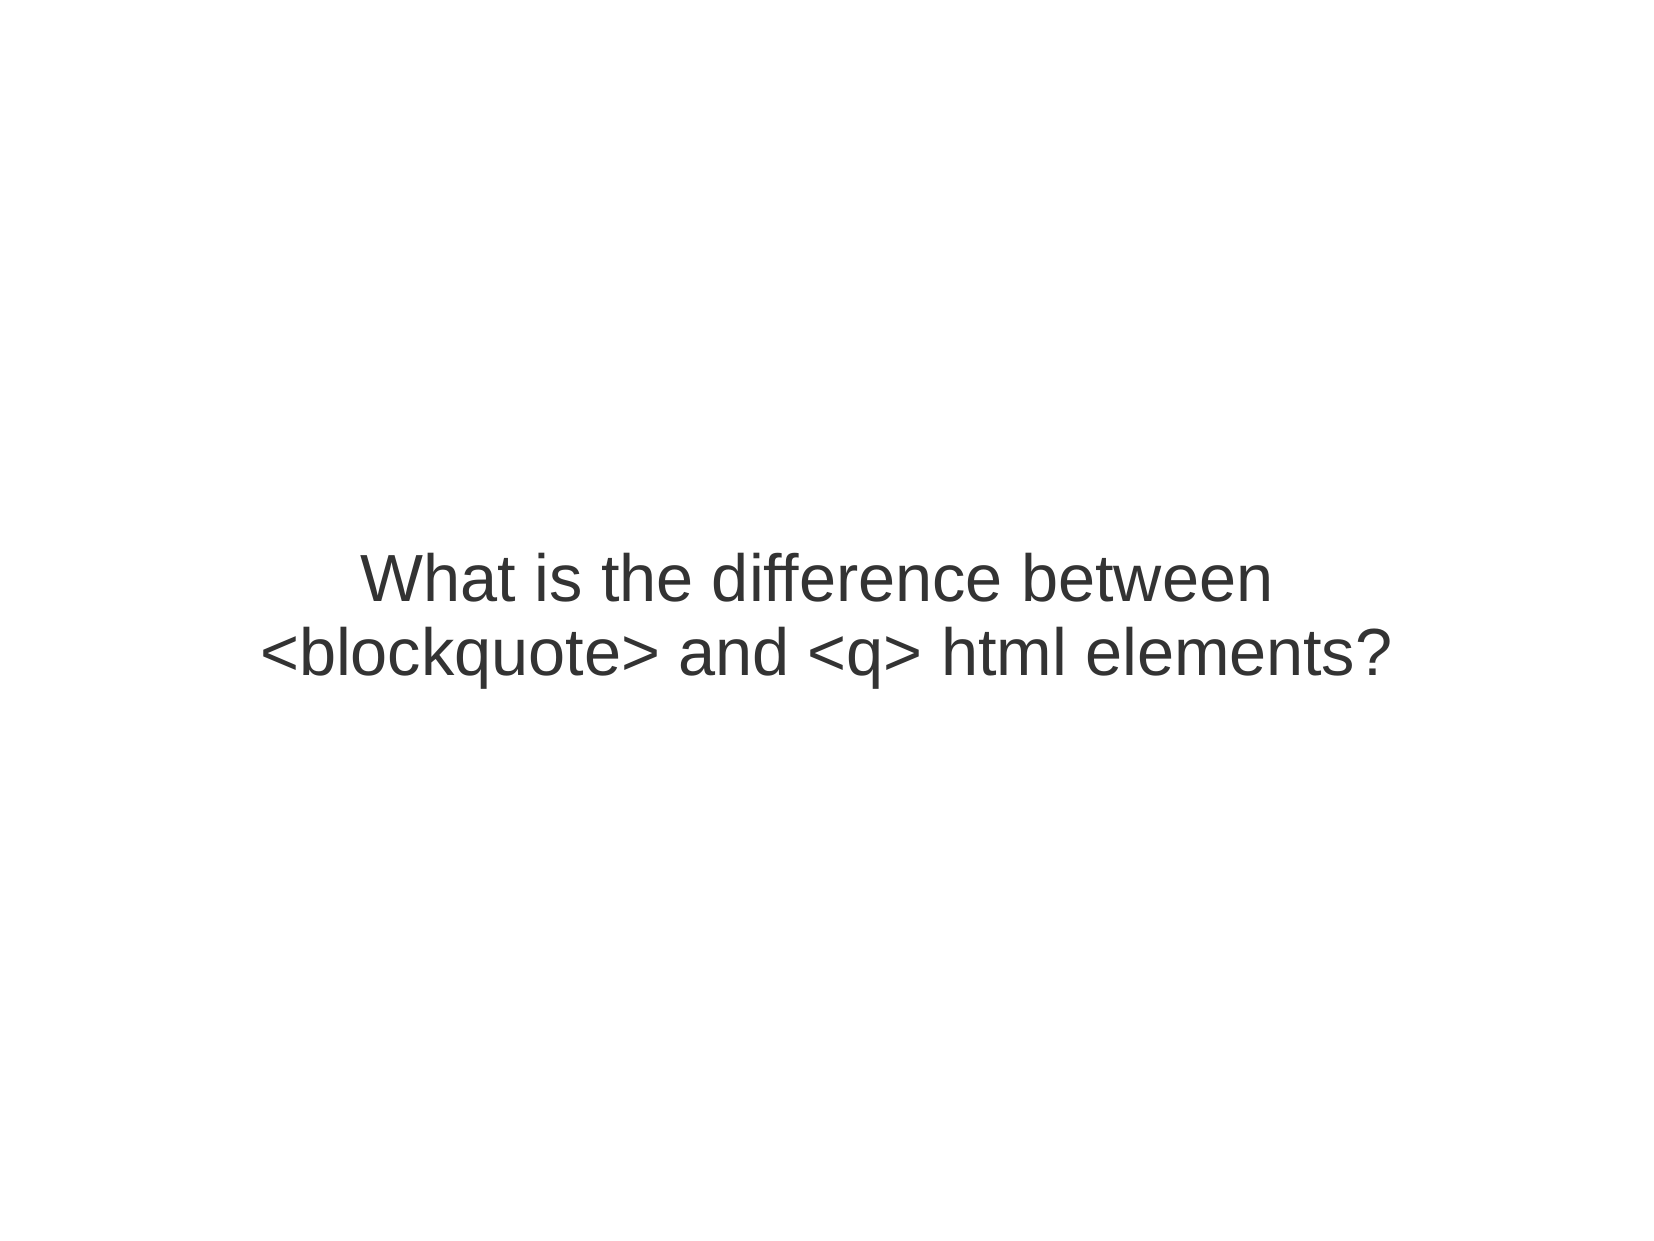

# What is the difference between
<blockquote> and <q> html elements?